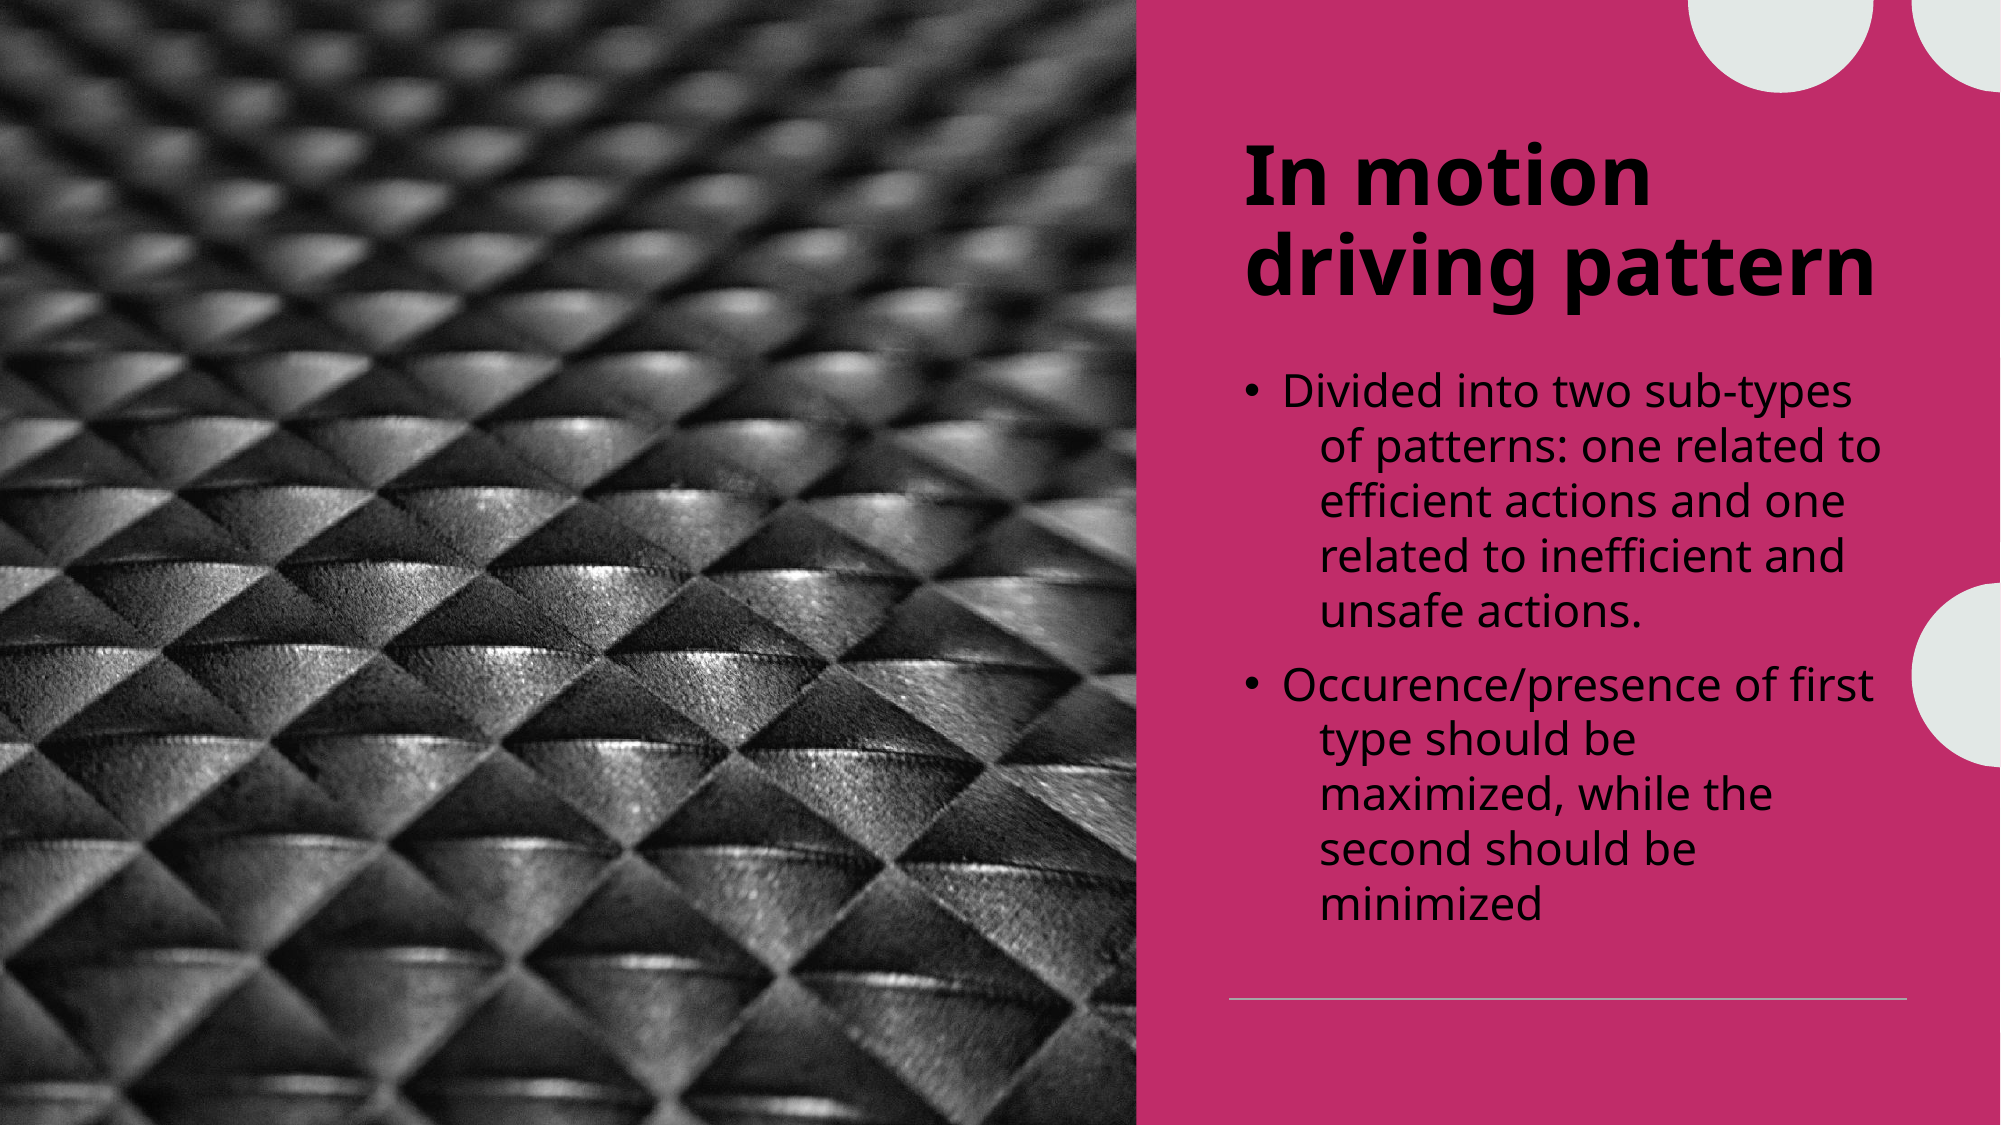

# In motion driving pattern
Divided into two sub-types of patterns: one related to efficient actions and one related to inefficient and unsafe actions.
Occurence/presence of first type should be maximized, while the second should be minimized